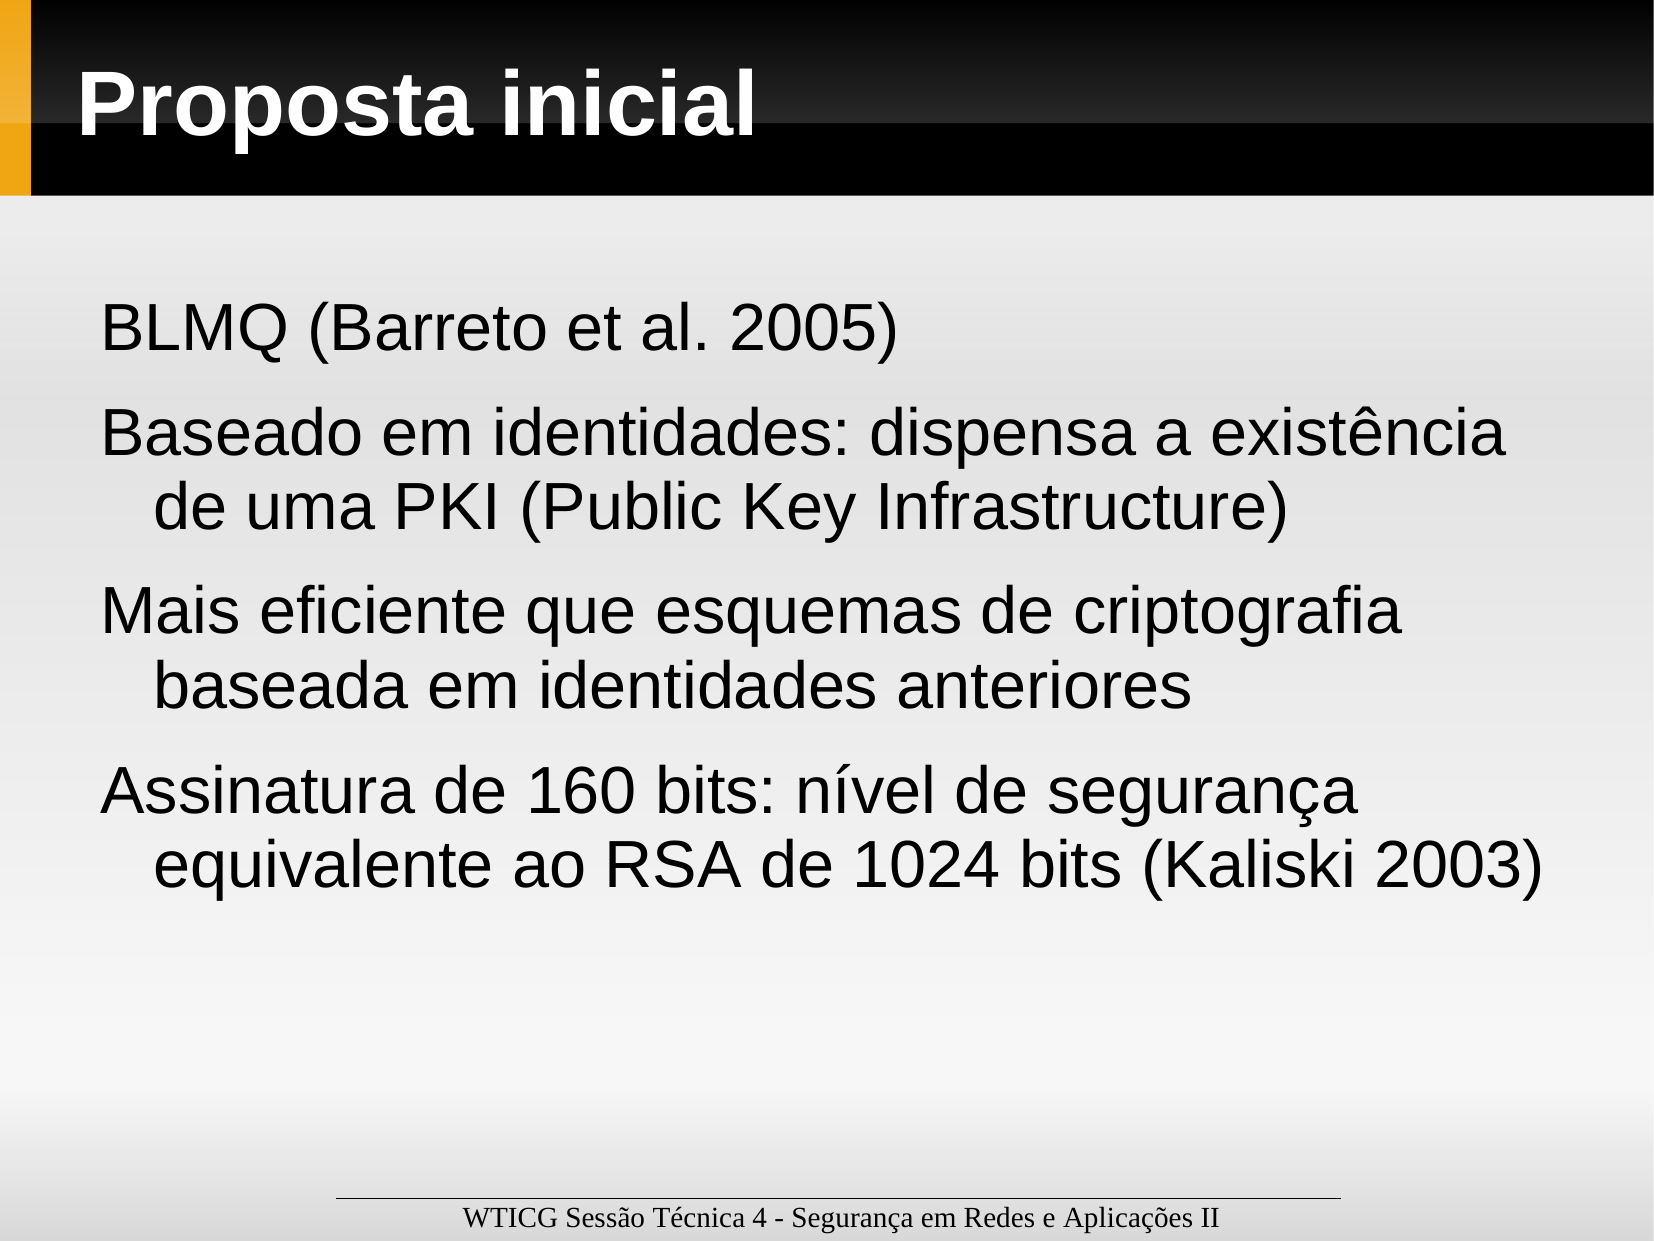

# Proposta inicial
BLMQ (Barreto et al. 2005)
Baseado em identidades: dispensa a existência de uma PKI (Public Key Infrastructure)
Mais eficiente que esquemas de criptografia baseada em identidades anteriores
Assinatura de 160 bits: nível de segurança equivalente ao RSA de 1024 bits (Kaliski 2003)
WTICG Sessão Técnica 4 - Segurança em Redes e Aplicações II